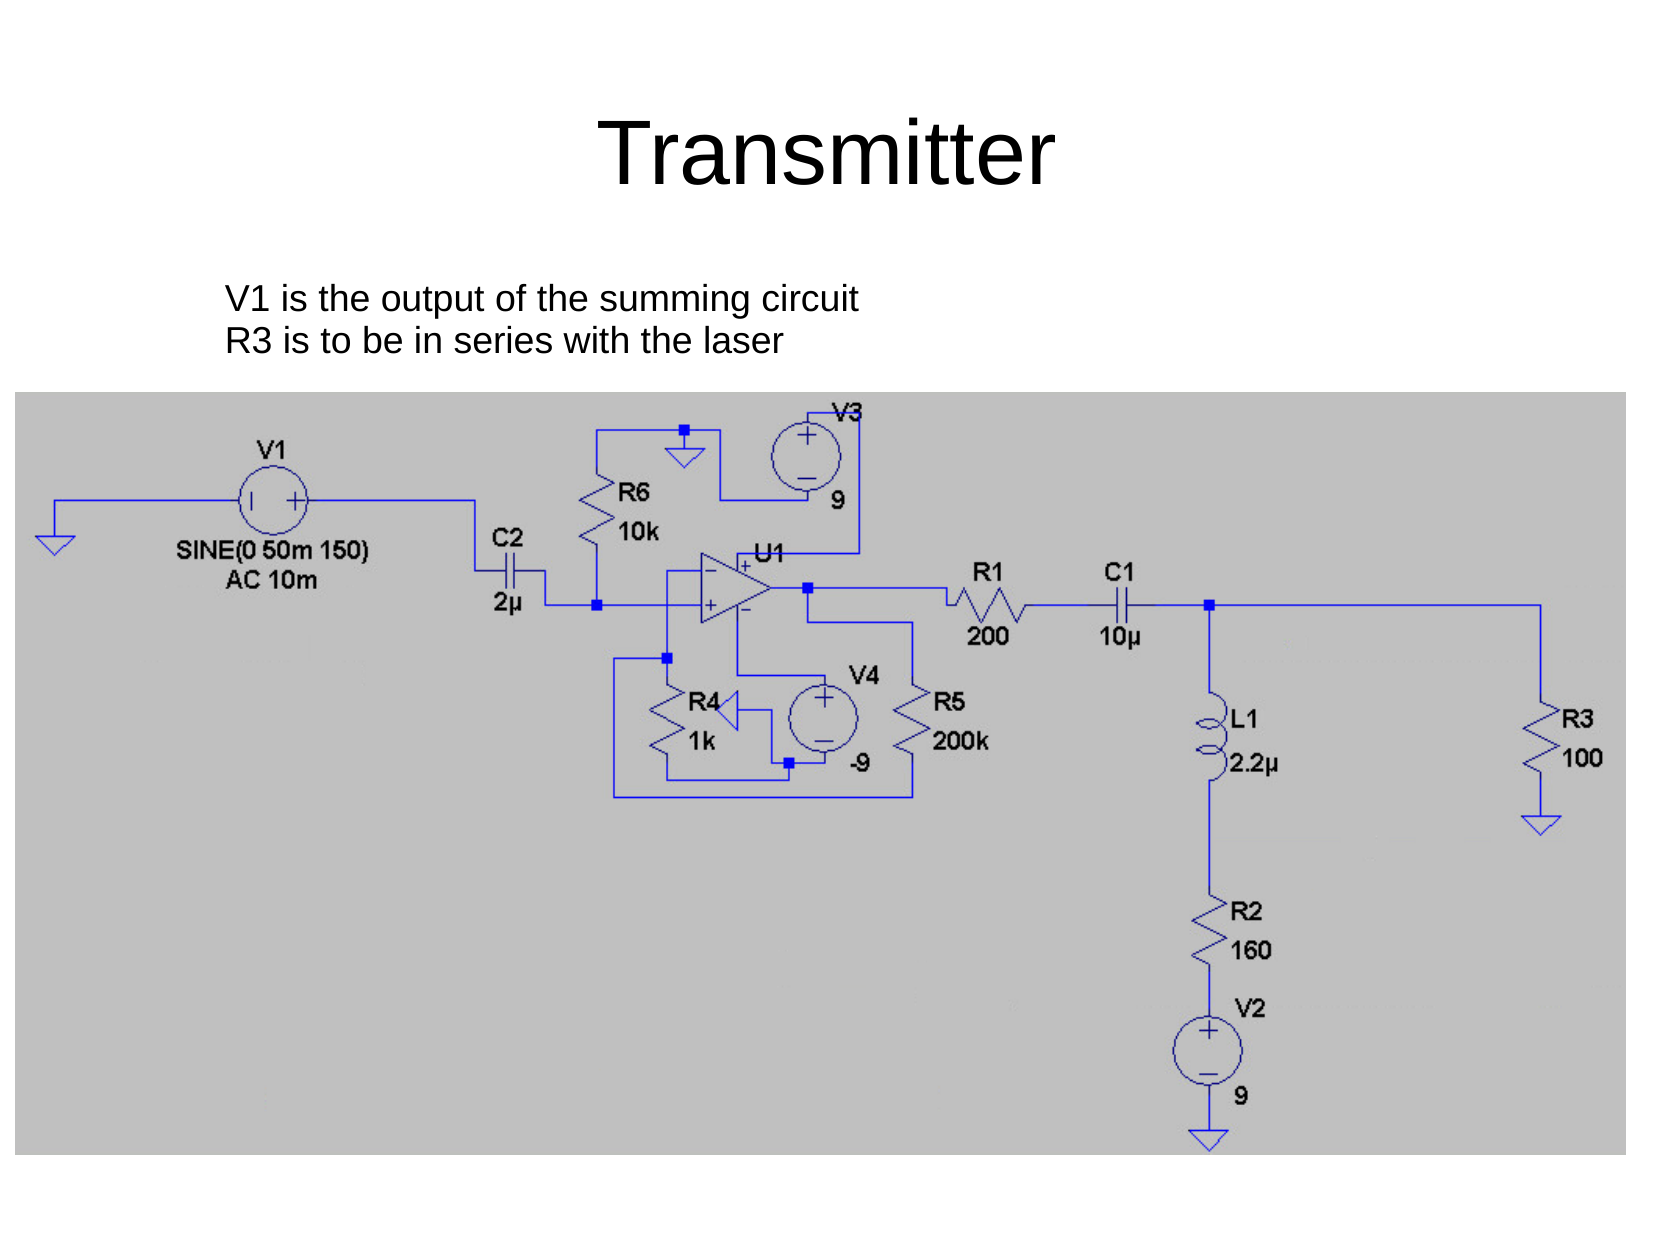

# Transmitter
V1 is the output of the summing circuit
R3 is to be in series with the laser